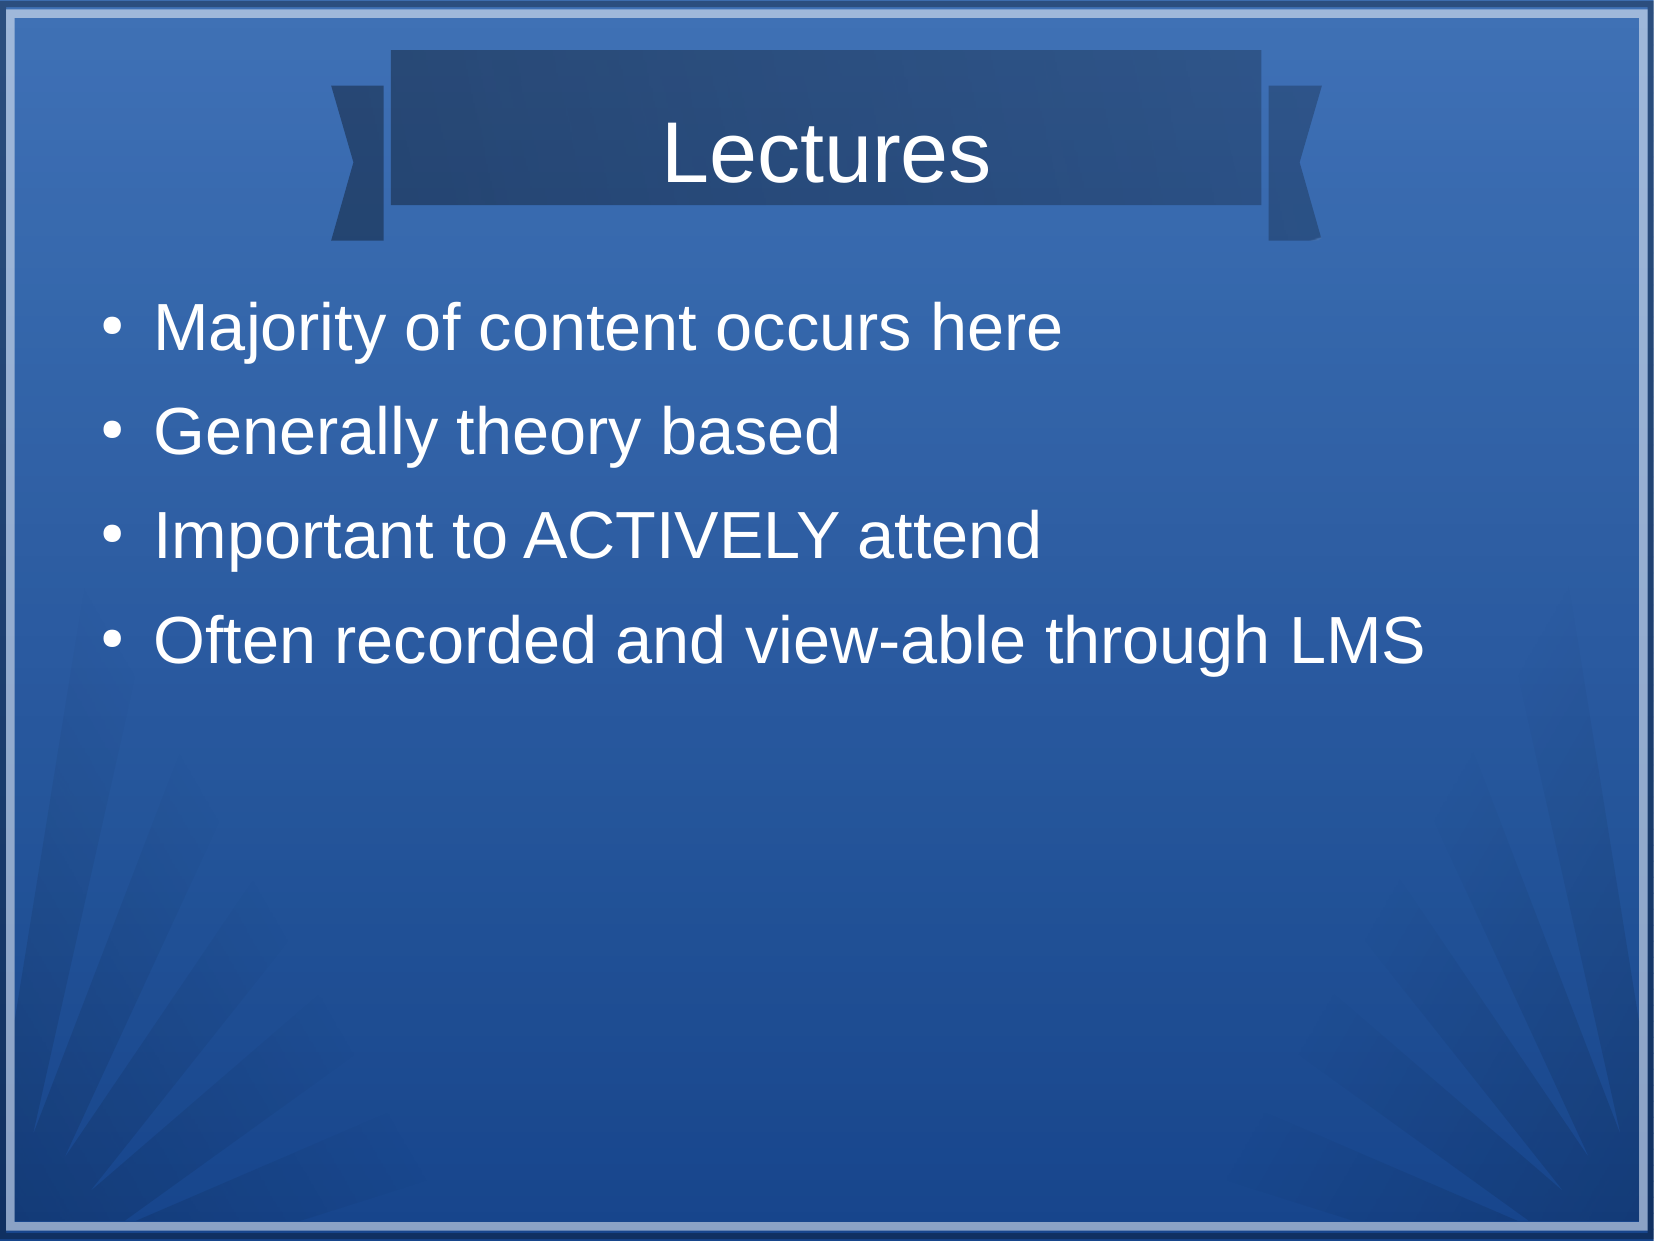

# Lectures
Majority of content occurs here
Generally theory based
Important to ACTIVELY attend
Often recorded and view-able through LMS